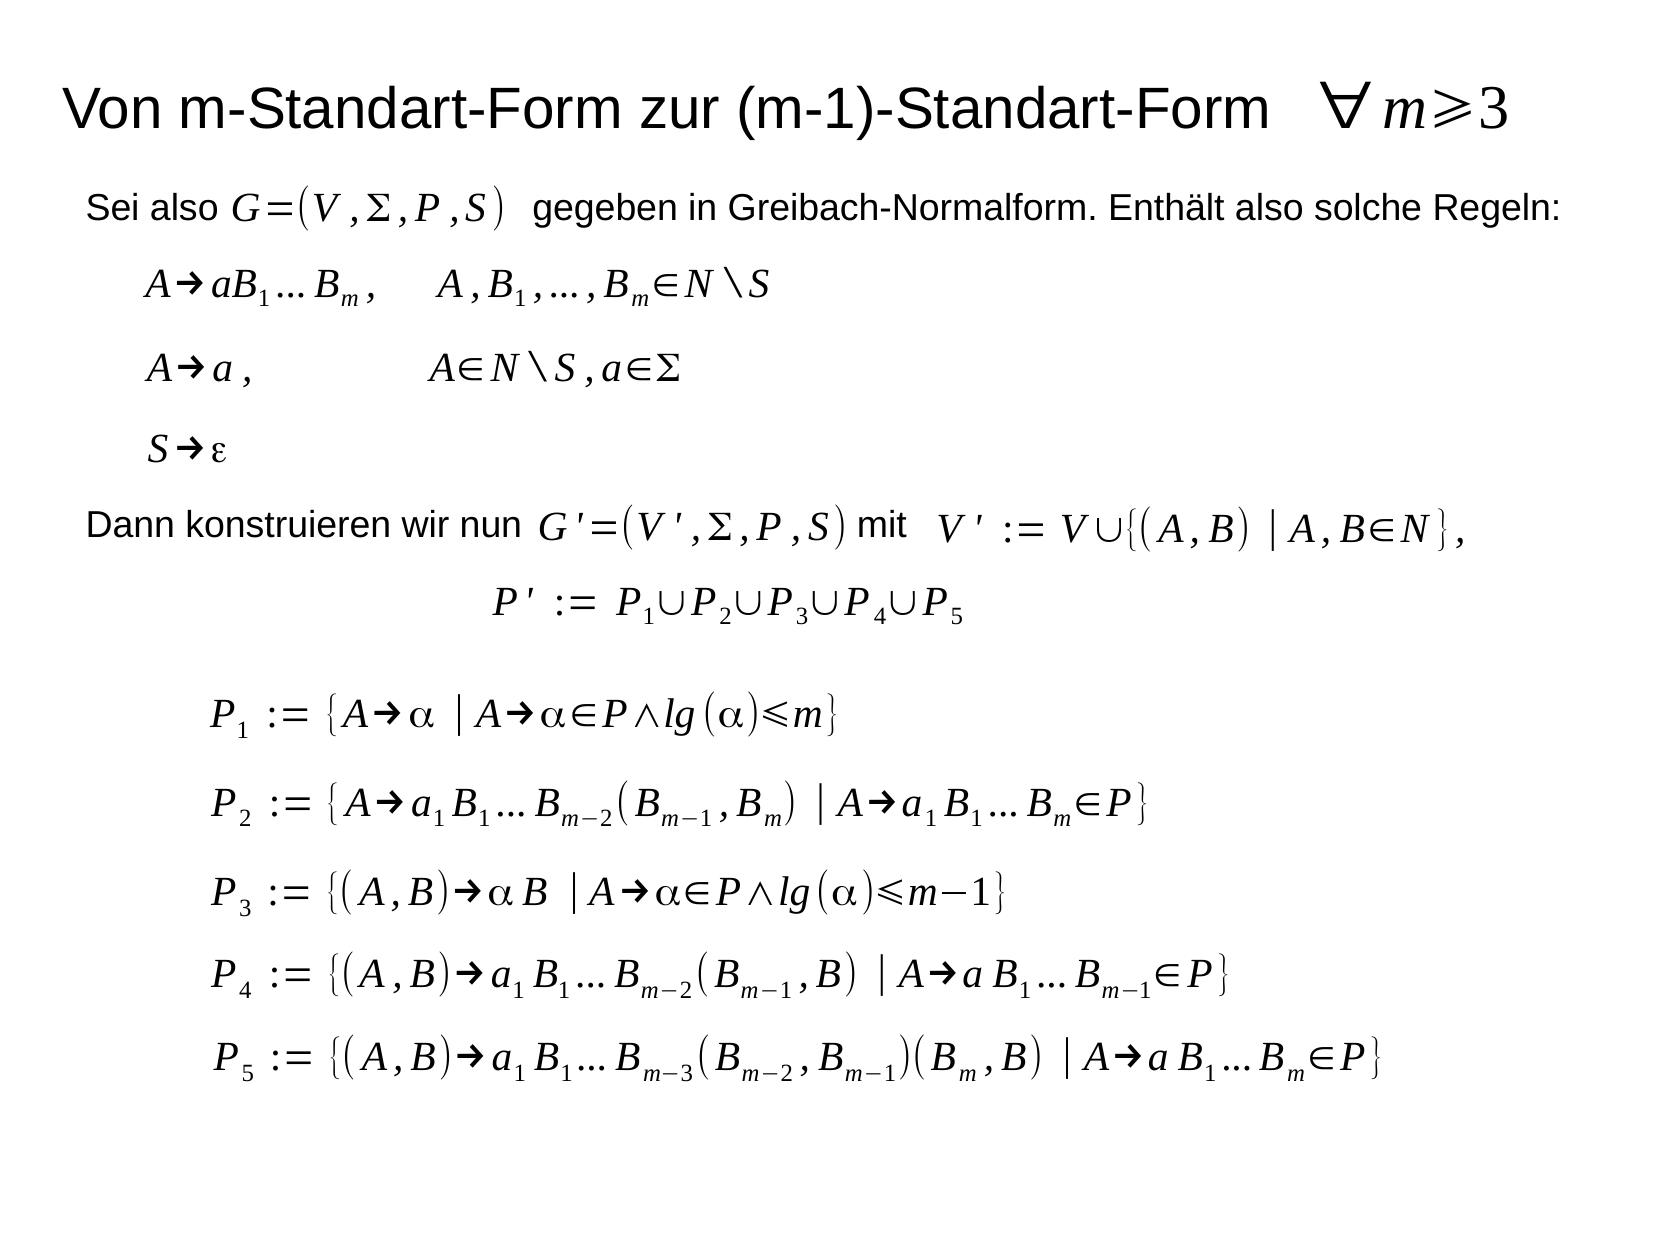

Von m-Standart-Form zur (m-1)-Standart-Form
Sei also gegeben in Greibach-Normalform. Enthält also solche Regeln:
Dann konstruieren wir nun mit